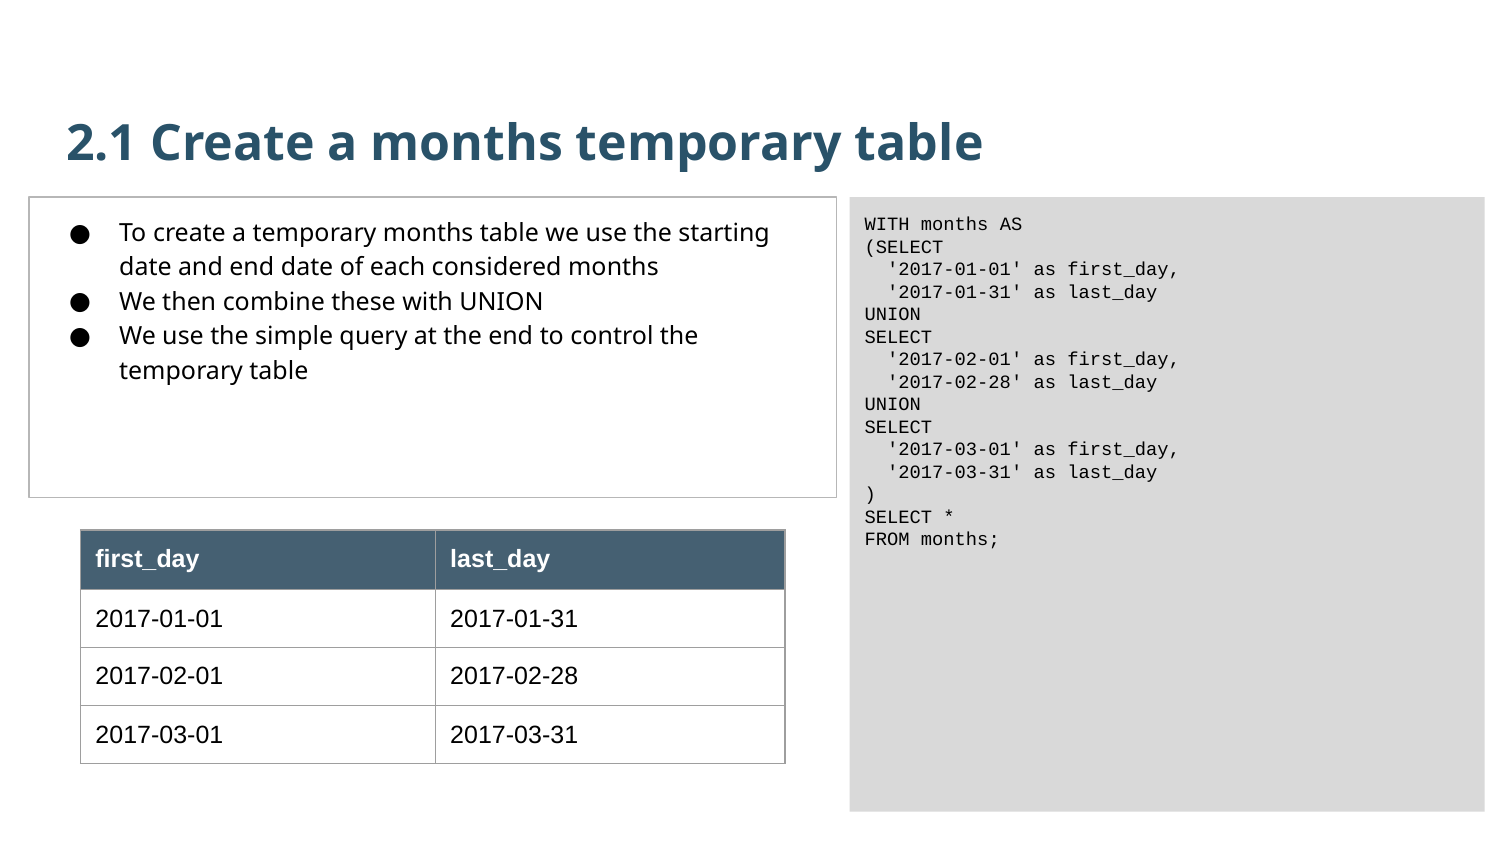

2.1 Create a months temporary table
To create a temporary months table we use the starting date and end date of each considered months
We then combine these with UNION
We use the simple query at the end to control the temporary table
WITH months AS
(SELECT
 '2017-01-01' as first_day,
 '2017-01-31' as last_day
UNION
SELECT
 '2017-02-01' as first_day,
 '2017-02-28' as last_day
UNION
SELECT
 '2017-03-01' as first_day,
 '2017-03-31' as last_day
)
SELECT *
FROM months;
| first\_day | last\_day |
| --- | --- |
| 2017-01-01 | 2017-01-31 |
| 2017-02-01 | 2017-02-28 |
| 2017-03-01 | 2017-03-31 |